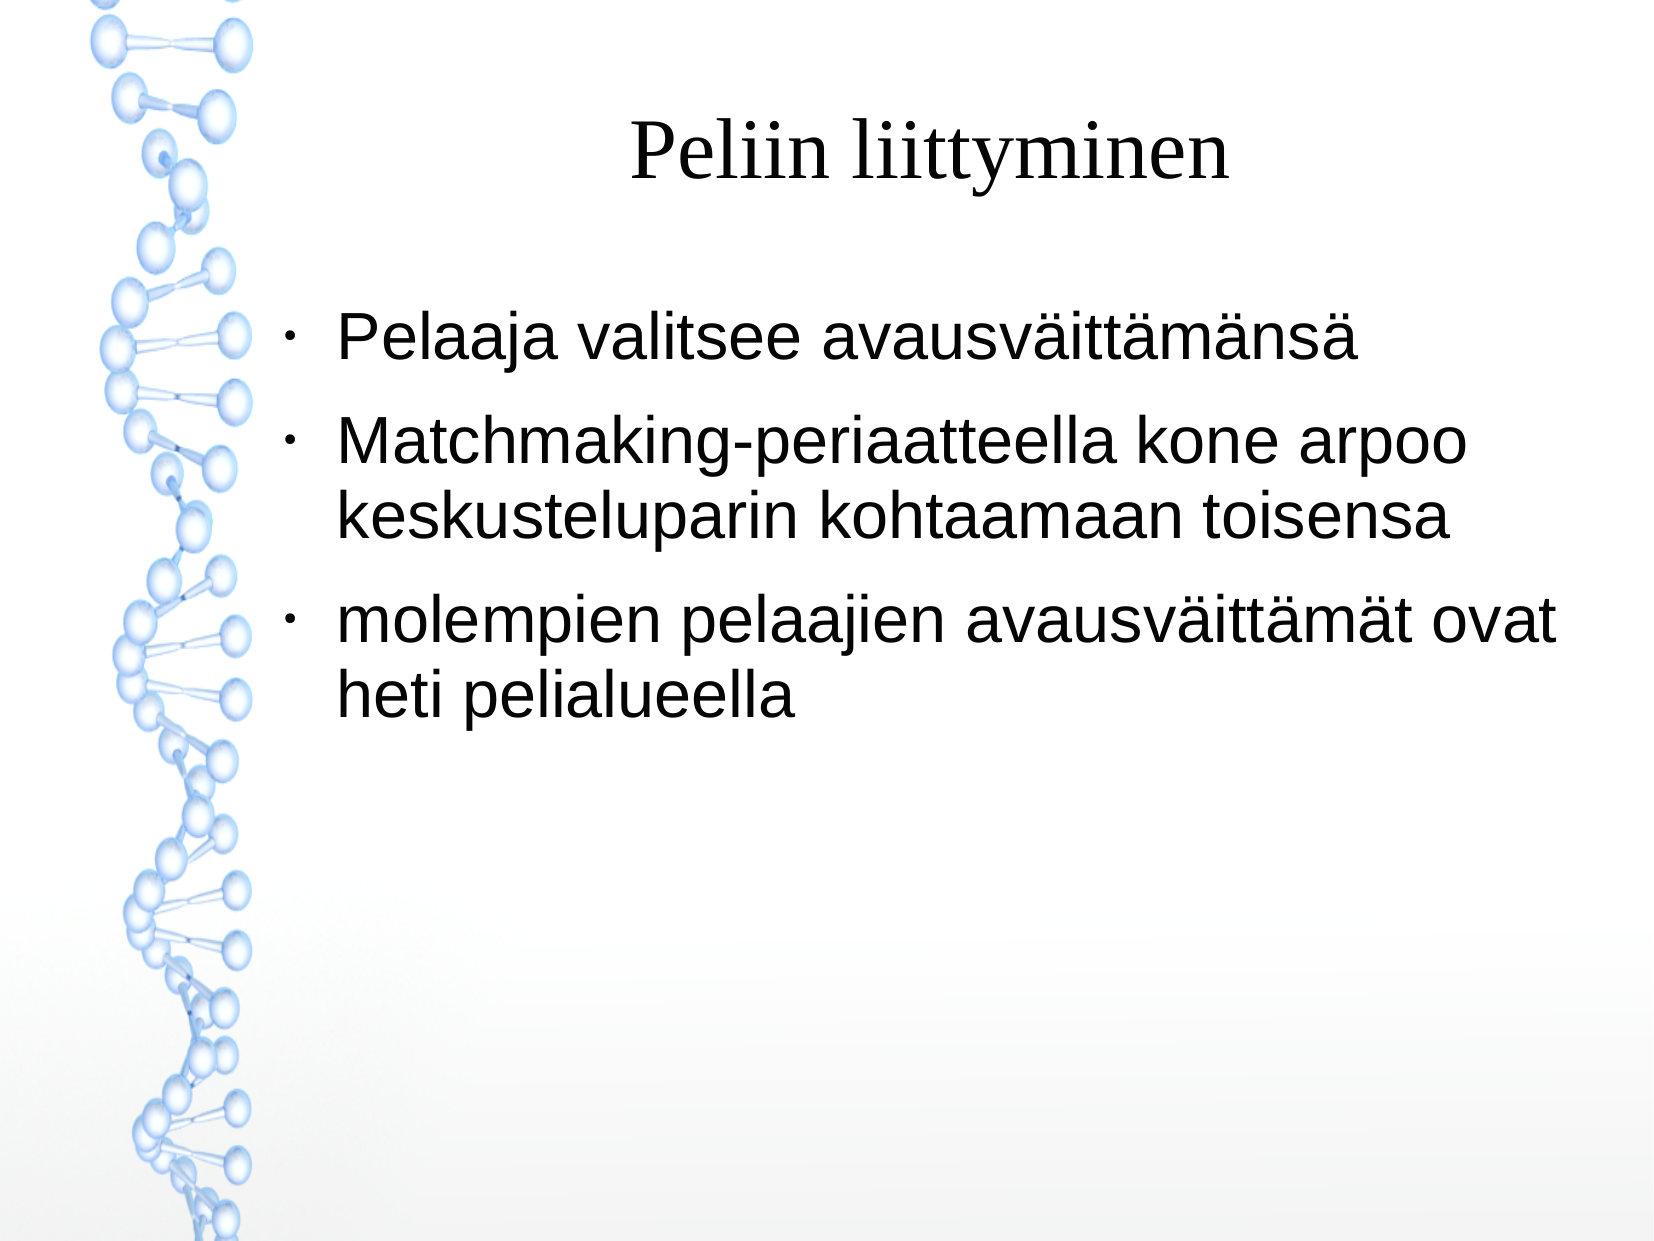

# Peliin liittyminen
Pelaaja valitsee avausväittämänsä
Matchmaking-periaatteella kone arpoo keskusteluparin kohtaamaan toisensa
molempien pelaajien avausväittämät ovat heti pelialueella